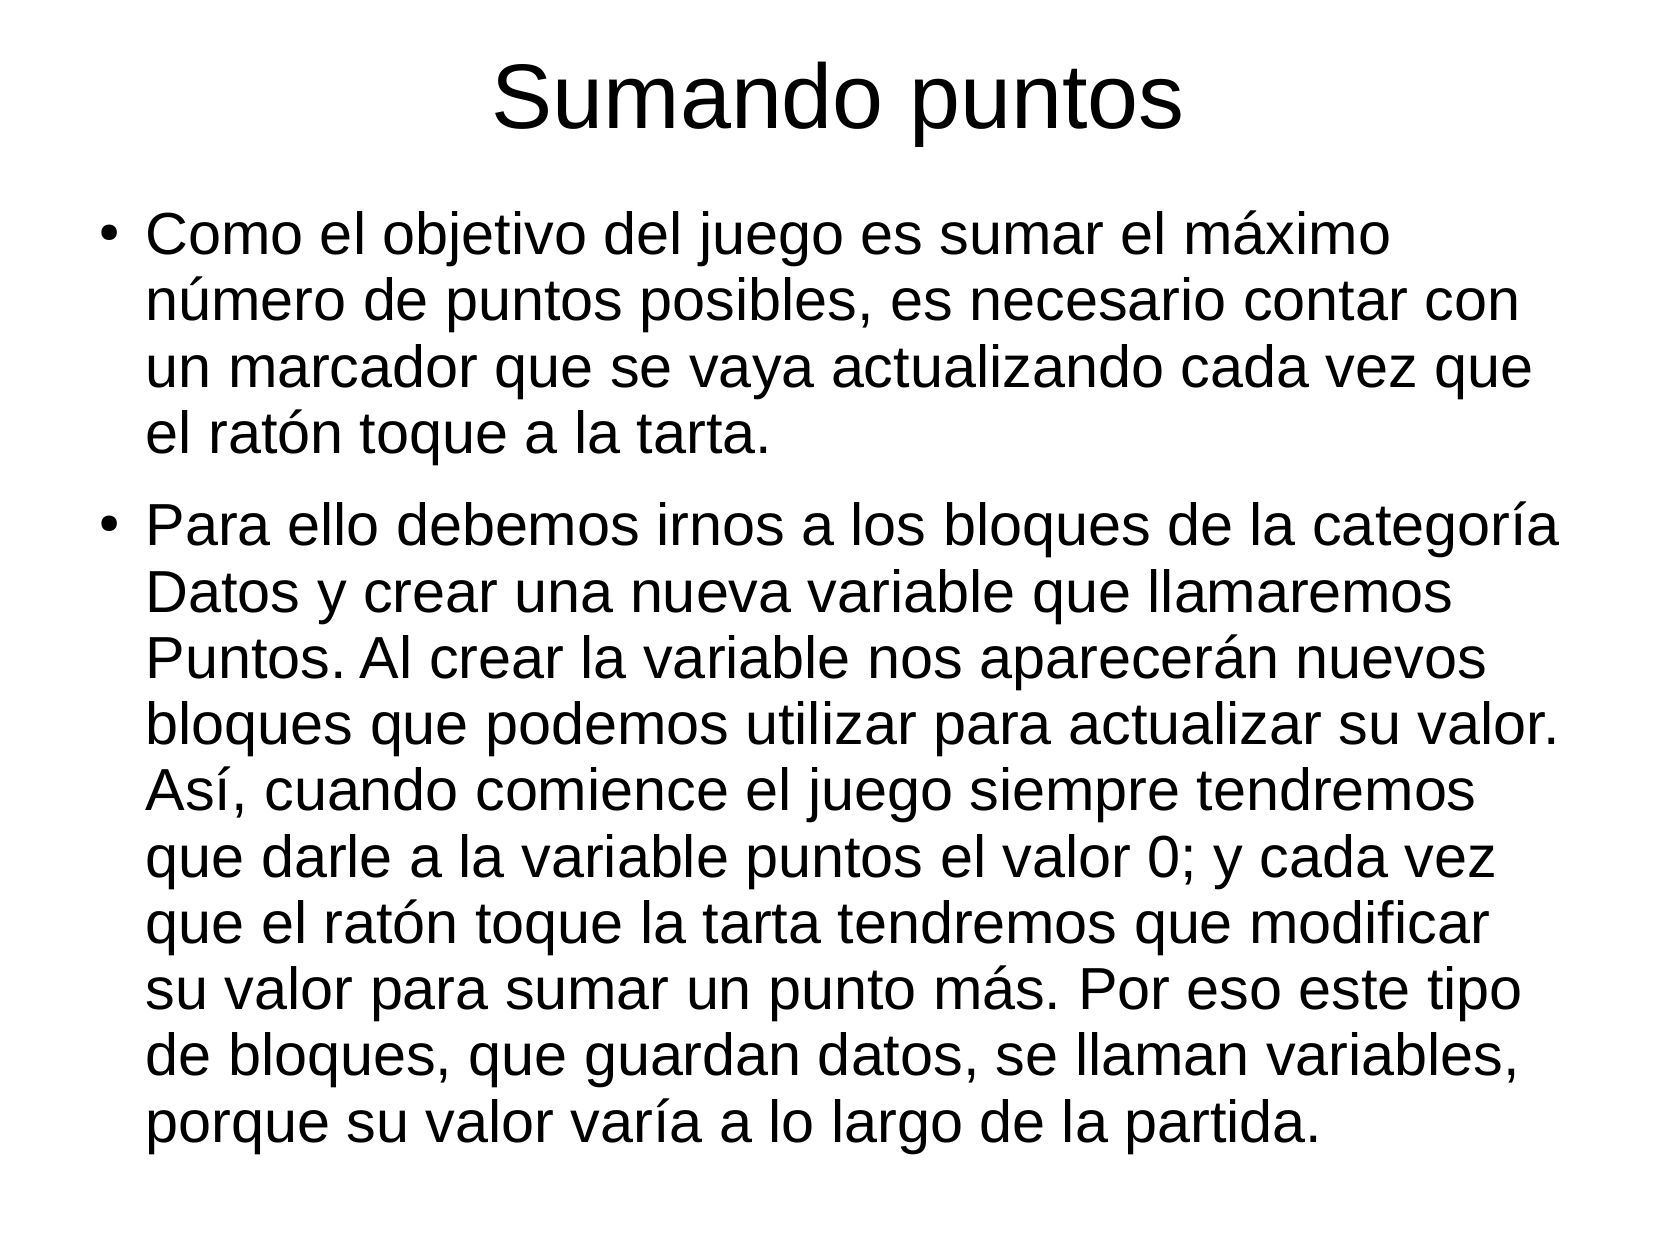

# Sumando puntos
Como el objetivo del juego es sumar el máximo número de puntos posibles, es necesario contar con un marcador que se vaya actualizando cada vez que el ratón toque a la tarta.
Para ello debemos irnos a los bloques de la categoría Datos y crear una nueva variable que llamaremos Puntos. Al crear la variable nos aparecerán nuevos bloques que podemos utilizar para actualizar su valor. Así, cuando comience el juego siempre tendremos que darle a la variable puntos el valor 0; y cada vez que el ratón toque la tarta tendremos que modificar su valor para sumar un punto más. Por eso este tipo de bloques, que guardan datos, se llaman variables, porque su valor varía a lo largo de la partida.